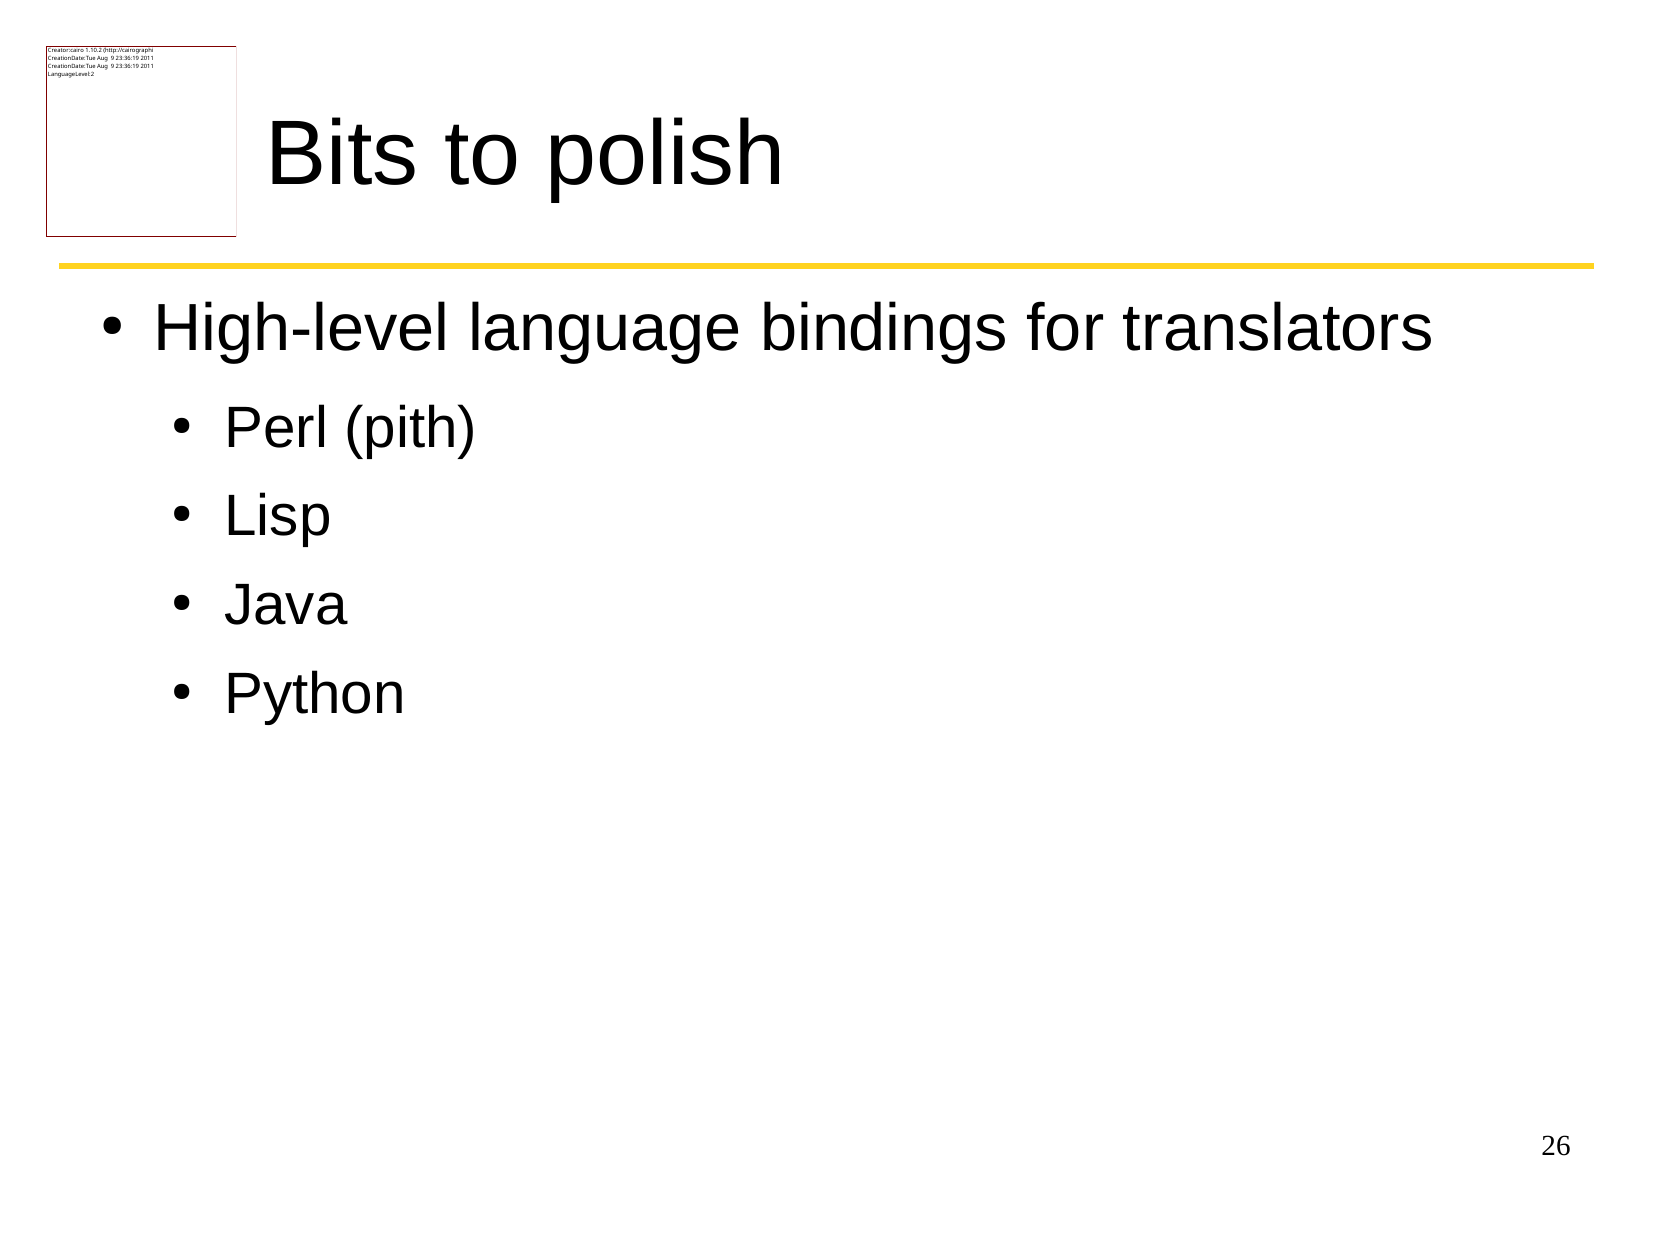

# Bits to polish
High-level language bindings for translators
Perl (pith)
Lisp
Java
Python
26